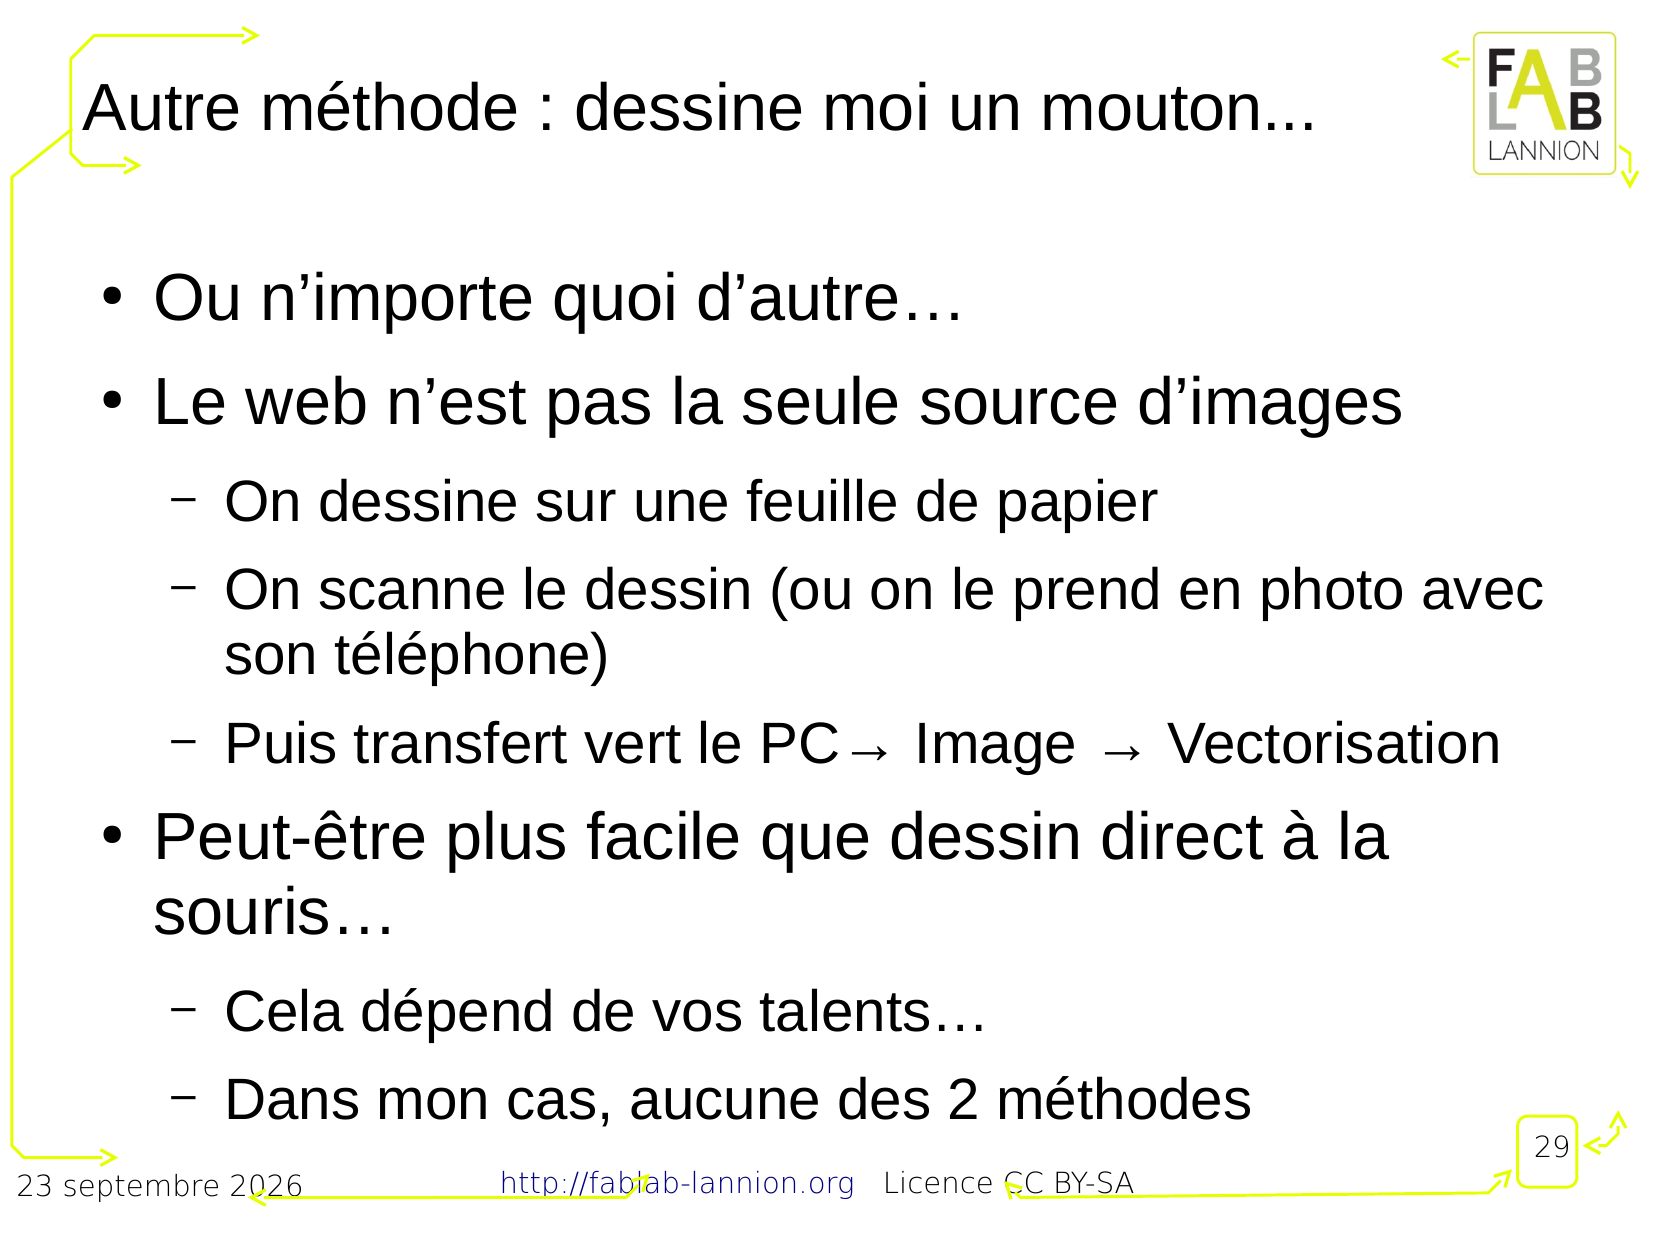

# Autre méthode : dessine moi un mouton...
Ou n’importe quoi d’autre…
Le web n’est pas la seule source d’images
On dessine sur une feuille de papier
On scanne le dessin (ou on le prend en photo avec son téléphone)
Puis transfert vert le PC→ Image → Vectorisation
Peut-être plus facile que dessin direct à la souris…
Cela dépend de vos talents…
Dans mon cas, aucune des 2 méthodes
29